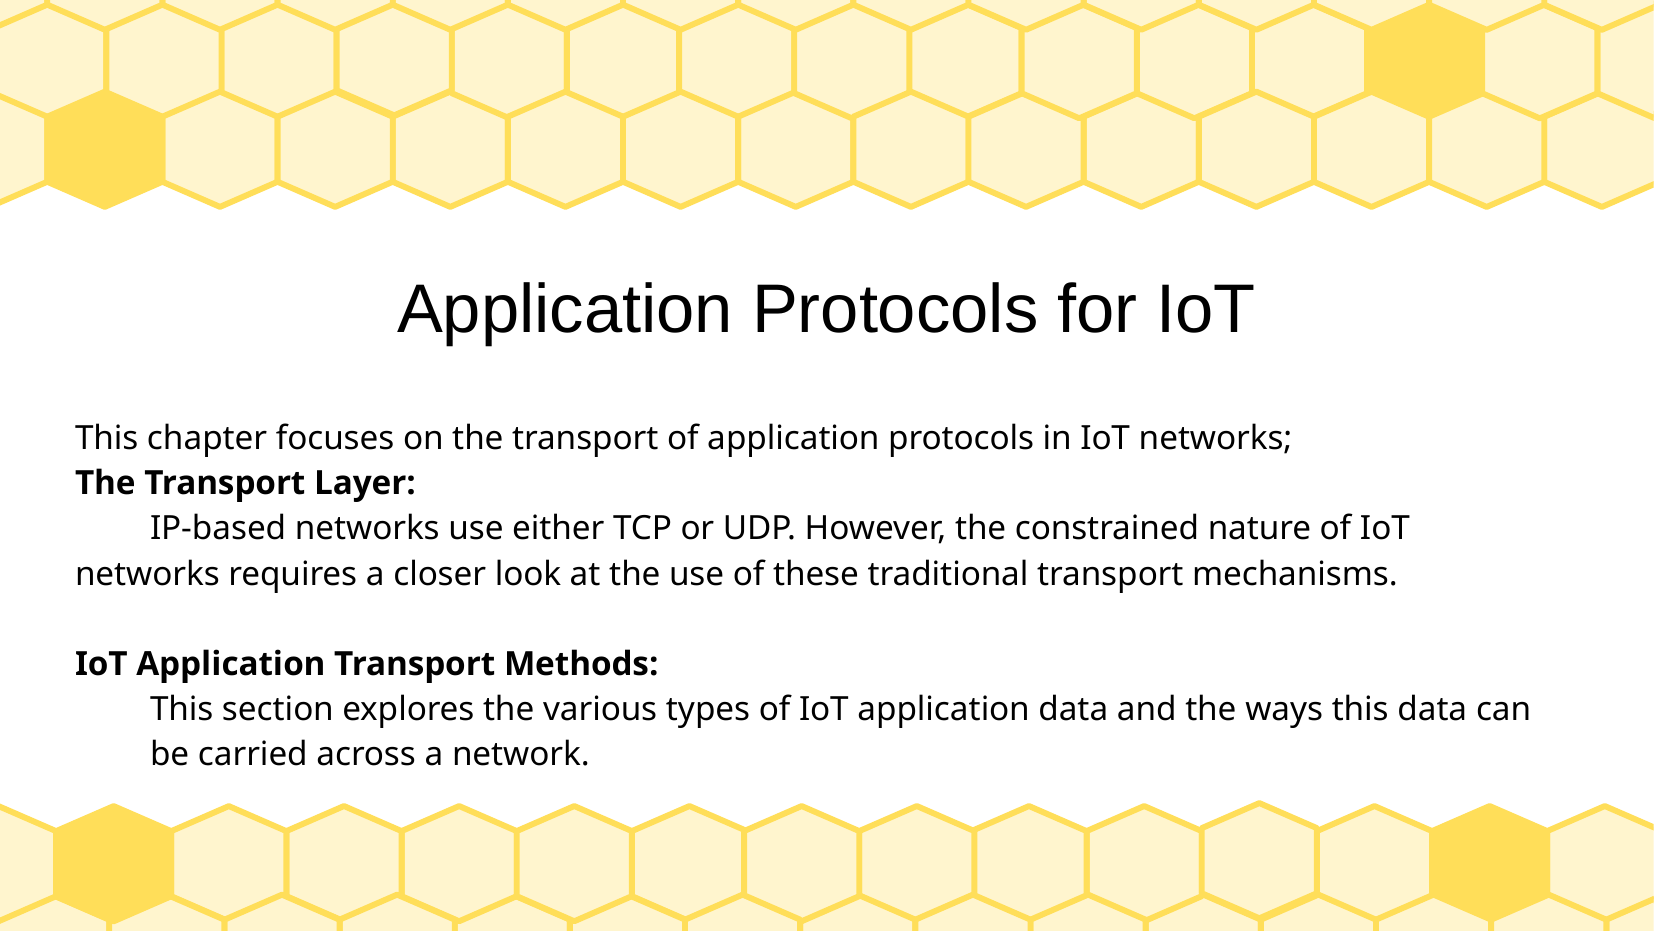

# Application Protocols for IoT
This chapter focuses on the transport of application protocols in IoT networks;
The Transport Layer:
	IP-based networks use either TCP or UDP. However, the constrained nature of IoT 		networks requires a closer look at the use of these traditional transport mechanisms.
IoT Application Transport Methods:
	This section explores the various types of IoT application data and the ways this data can 	be carried across a network.